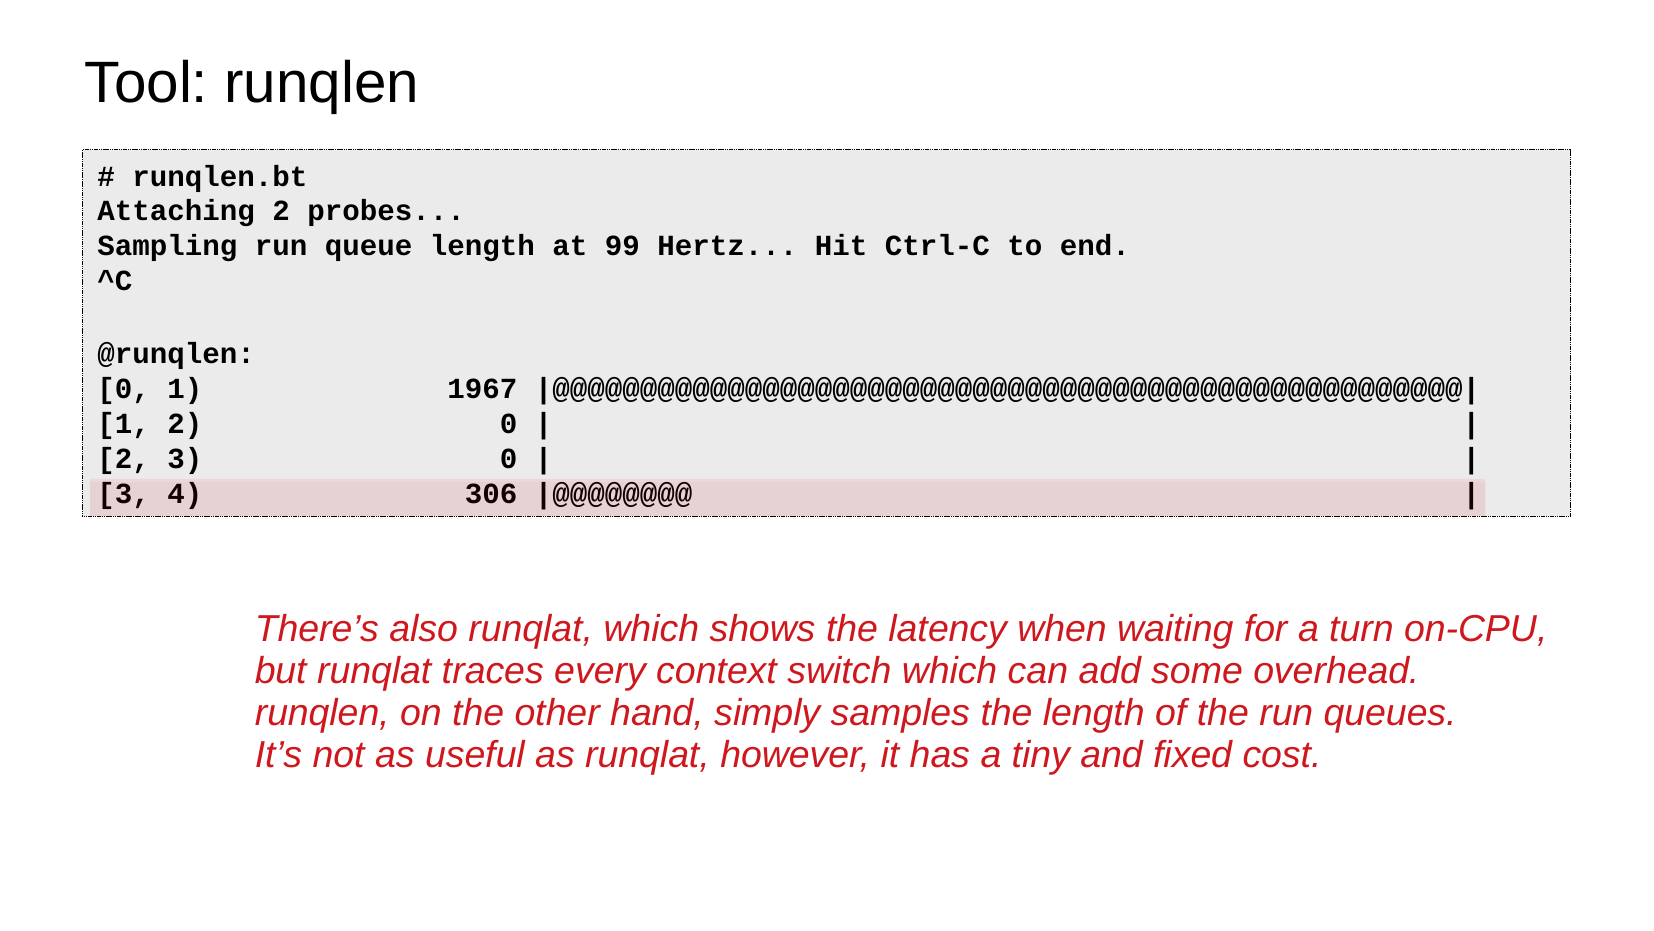

# Tool: runqlen
# runqlen.bt
Attaching 2 probes...
Sampling run queue length at 99 Hertz... Hit Ctrl-C to end.
^C
@runqlen:
[0, 1) 1967 |@@@@@@@@@@@@@@@@@@@@@@@@@@@@@@@@@@@@@@@@@@@@@@@@@@@@|
[1, 2) 0 | |
[2, 3) 0 | |
[3, 4) 306 |@@@@@@@@ |
There’s also runqlat, which shows the latency when waiting for a turn on-CPU,
but runqlat traces every context switch which can add some overhead.
runqlen, on the other hand, simply samples the length of the run queues.
It’s not as useful as runqlat, however, it has a tiny and fixed cost.